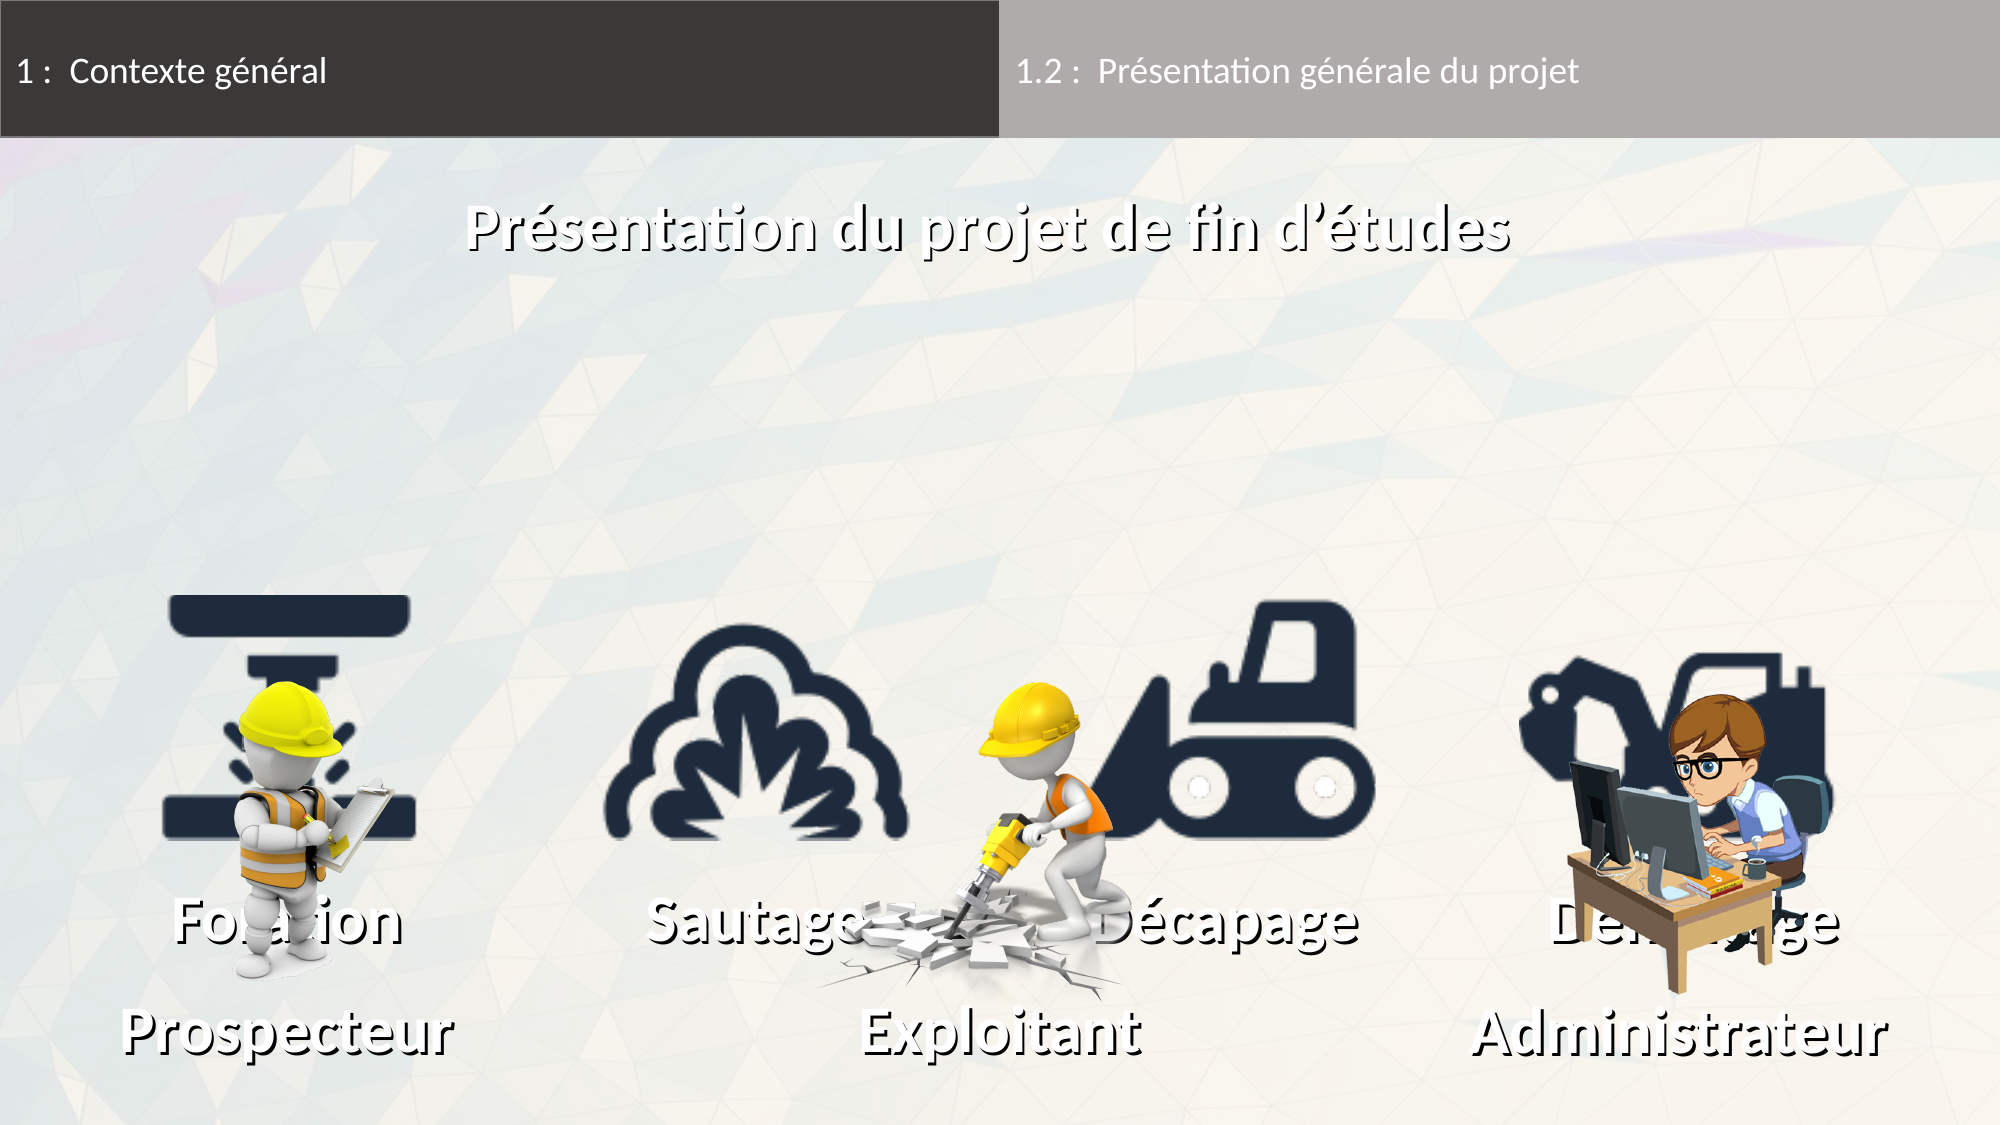

1 : Contexte général
1.2 : Présentation générale du projet
Présentation du projet de fin d’études
Foration
Sautage
Décapage
Défruitage
Prospecteur
Exploitant
Administrateur